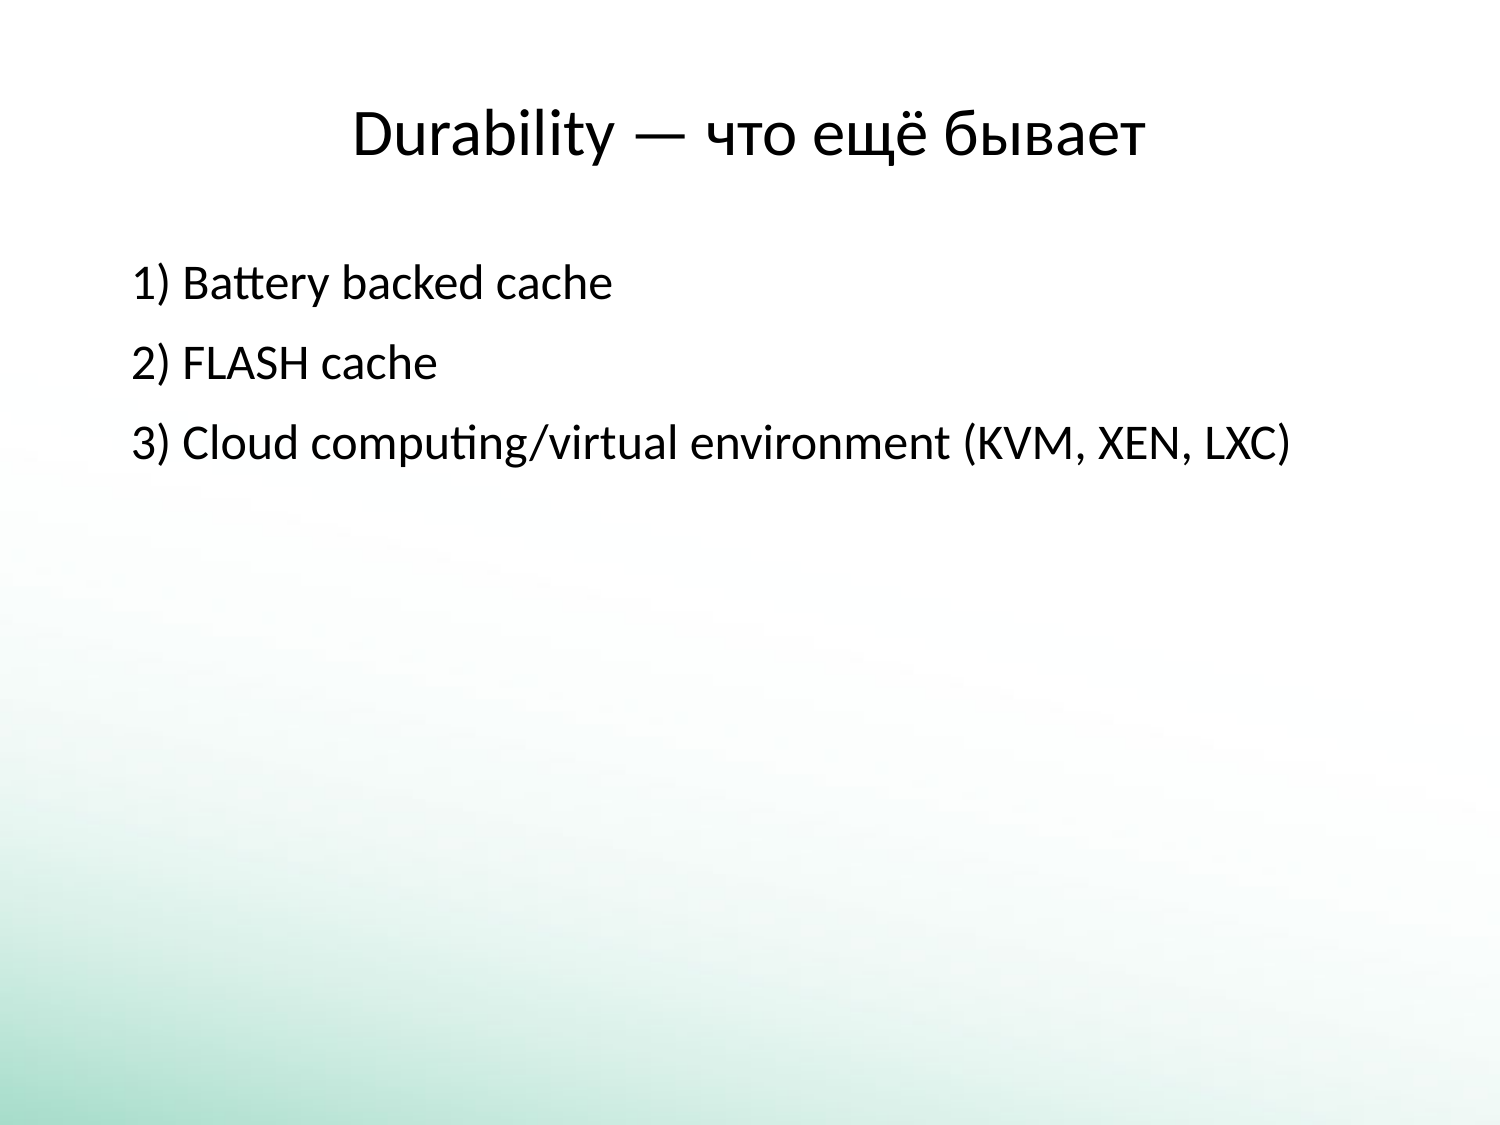

# Durability — что ещё бывает
1) Battery backed cache
2) FLASH cache
3) Cloud computing/virtual environment (KVM, XEN, LXC)